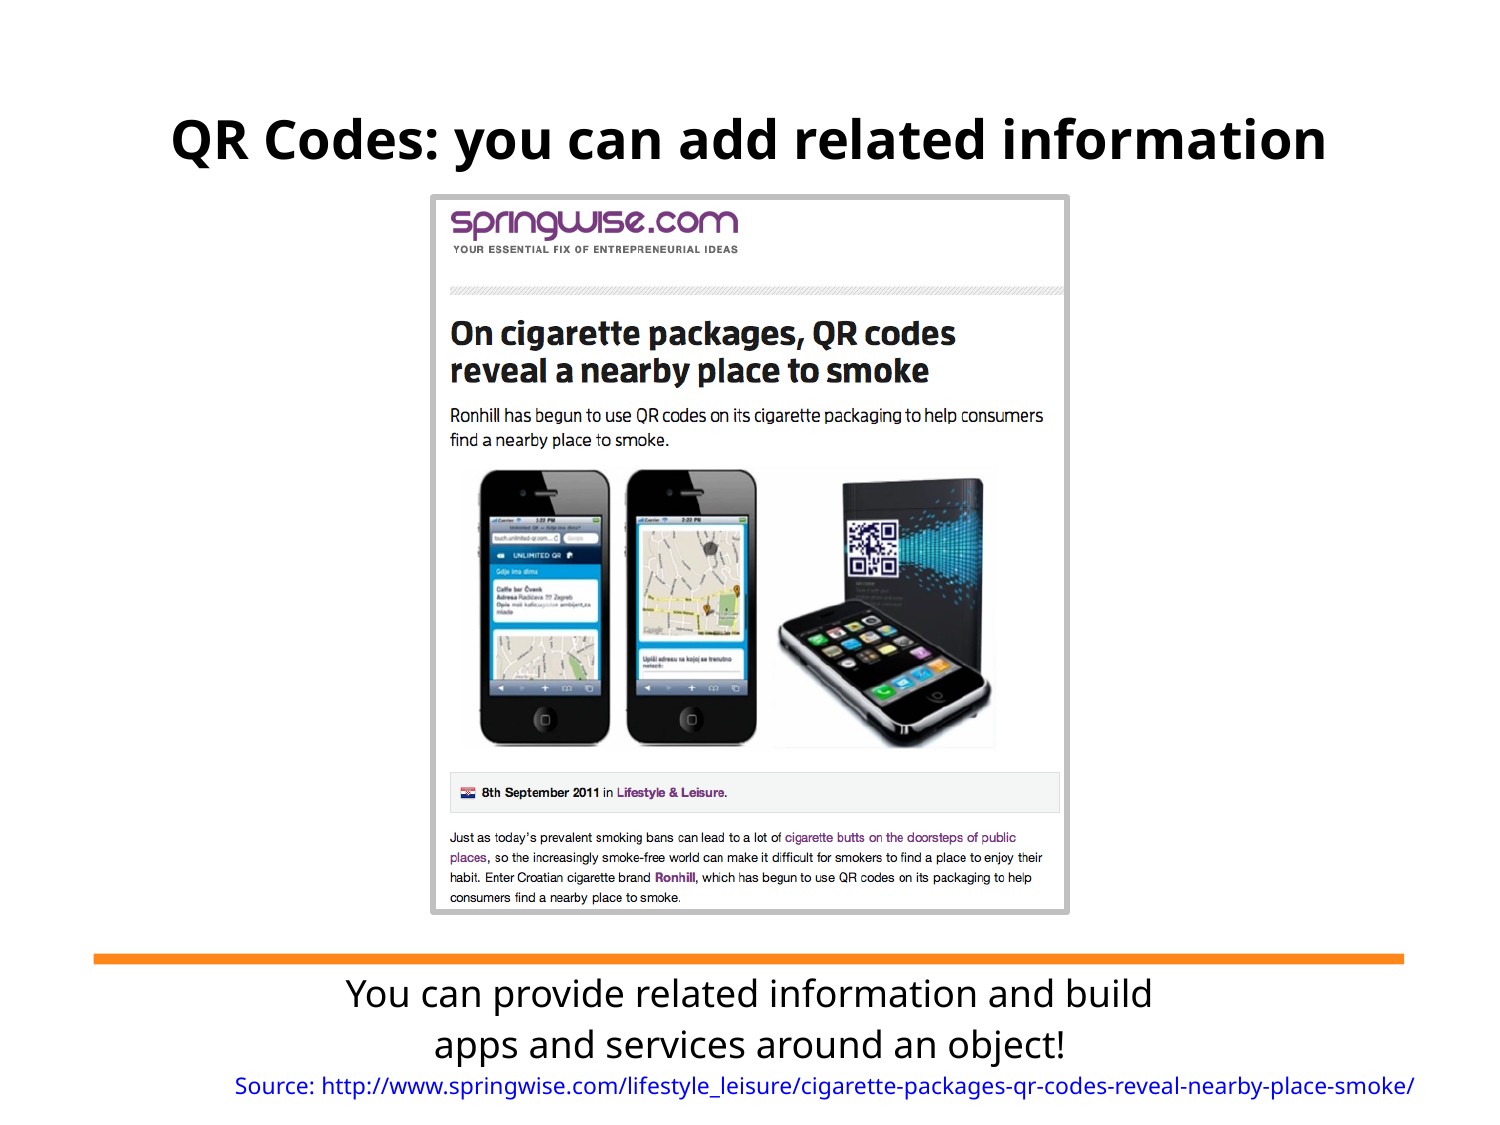

# QR Codes: you can add related information
You can provide related information and build apps and services around an object!
Source: http://www.springwise.com/lifestyle_leisure/cigarette-packages-qr-codes-reveal-nearby-place-smoke/